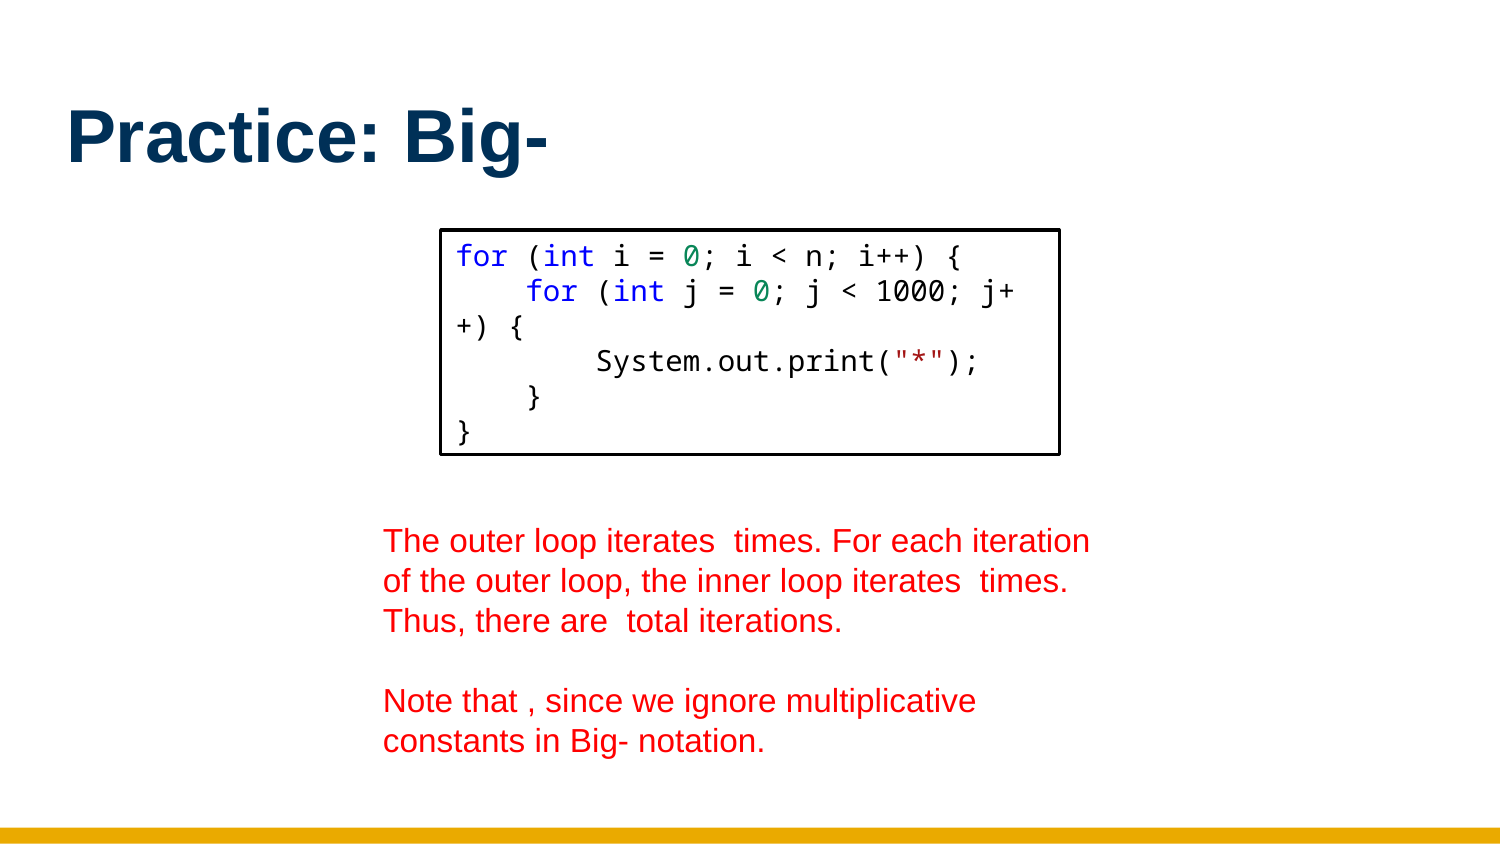

# Practice: Big-
for (int i = 0; i < n; i++) {
 for (int j = 0; j < 1000; j++) {
 System.out.print("*");
 }
}
The outer loop iterates times. For each iteration of the outer loop, the inner loop iterates times. Thus, there are total iterations.
Note that , since we ignore multiplicative constants in Big- notation.